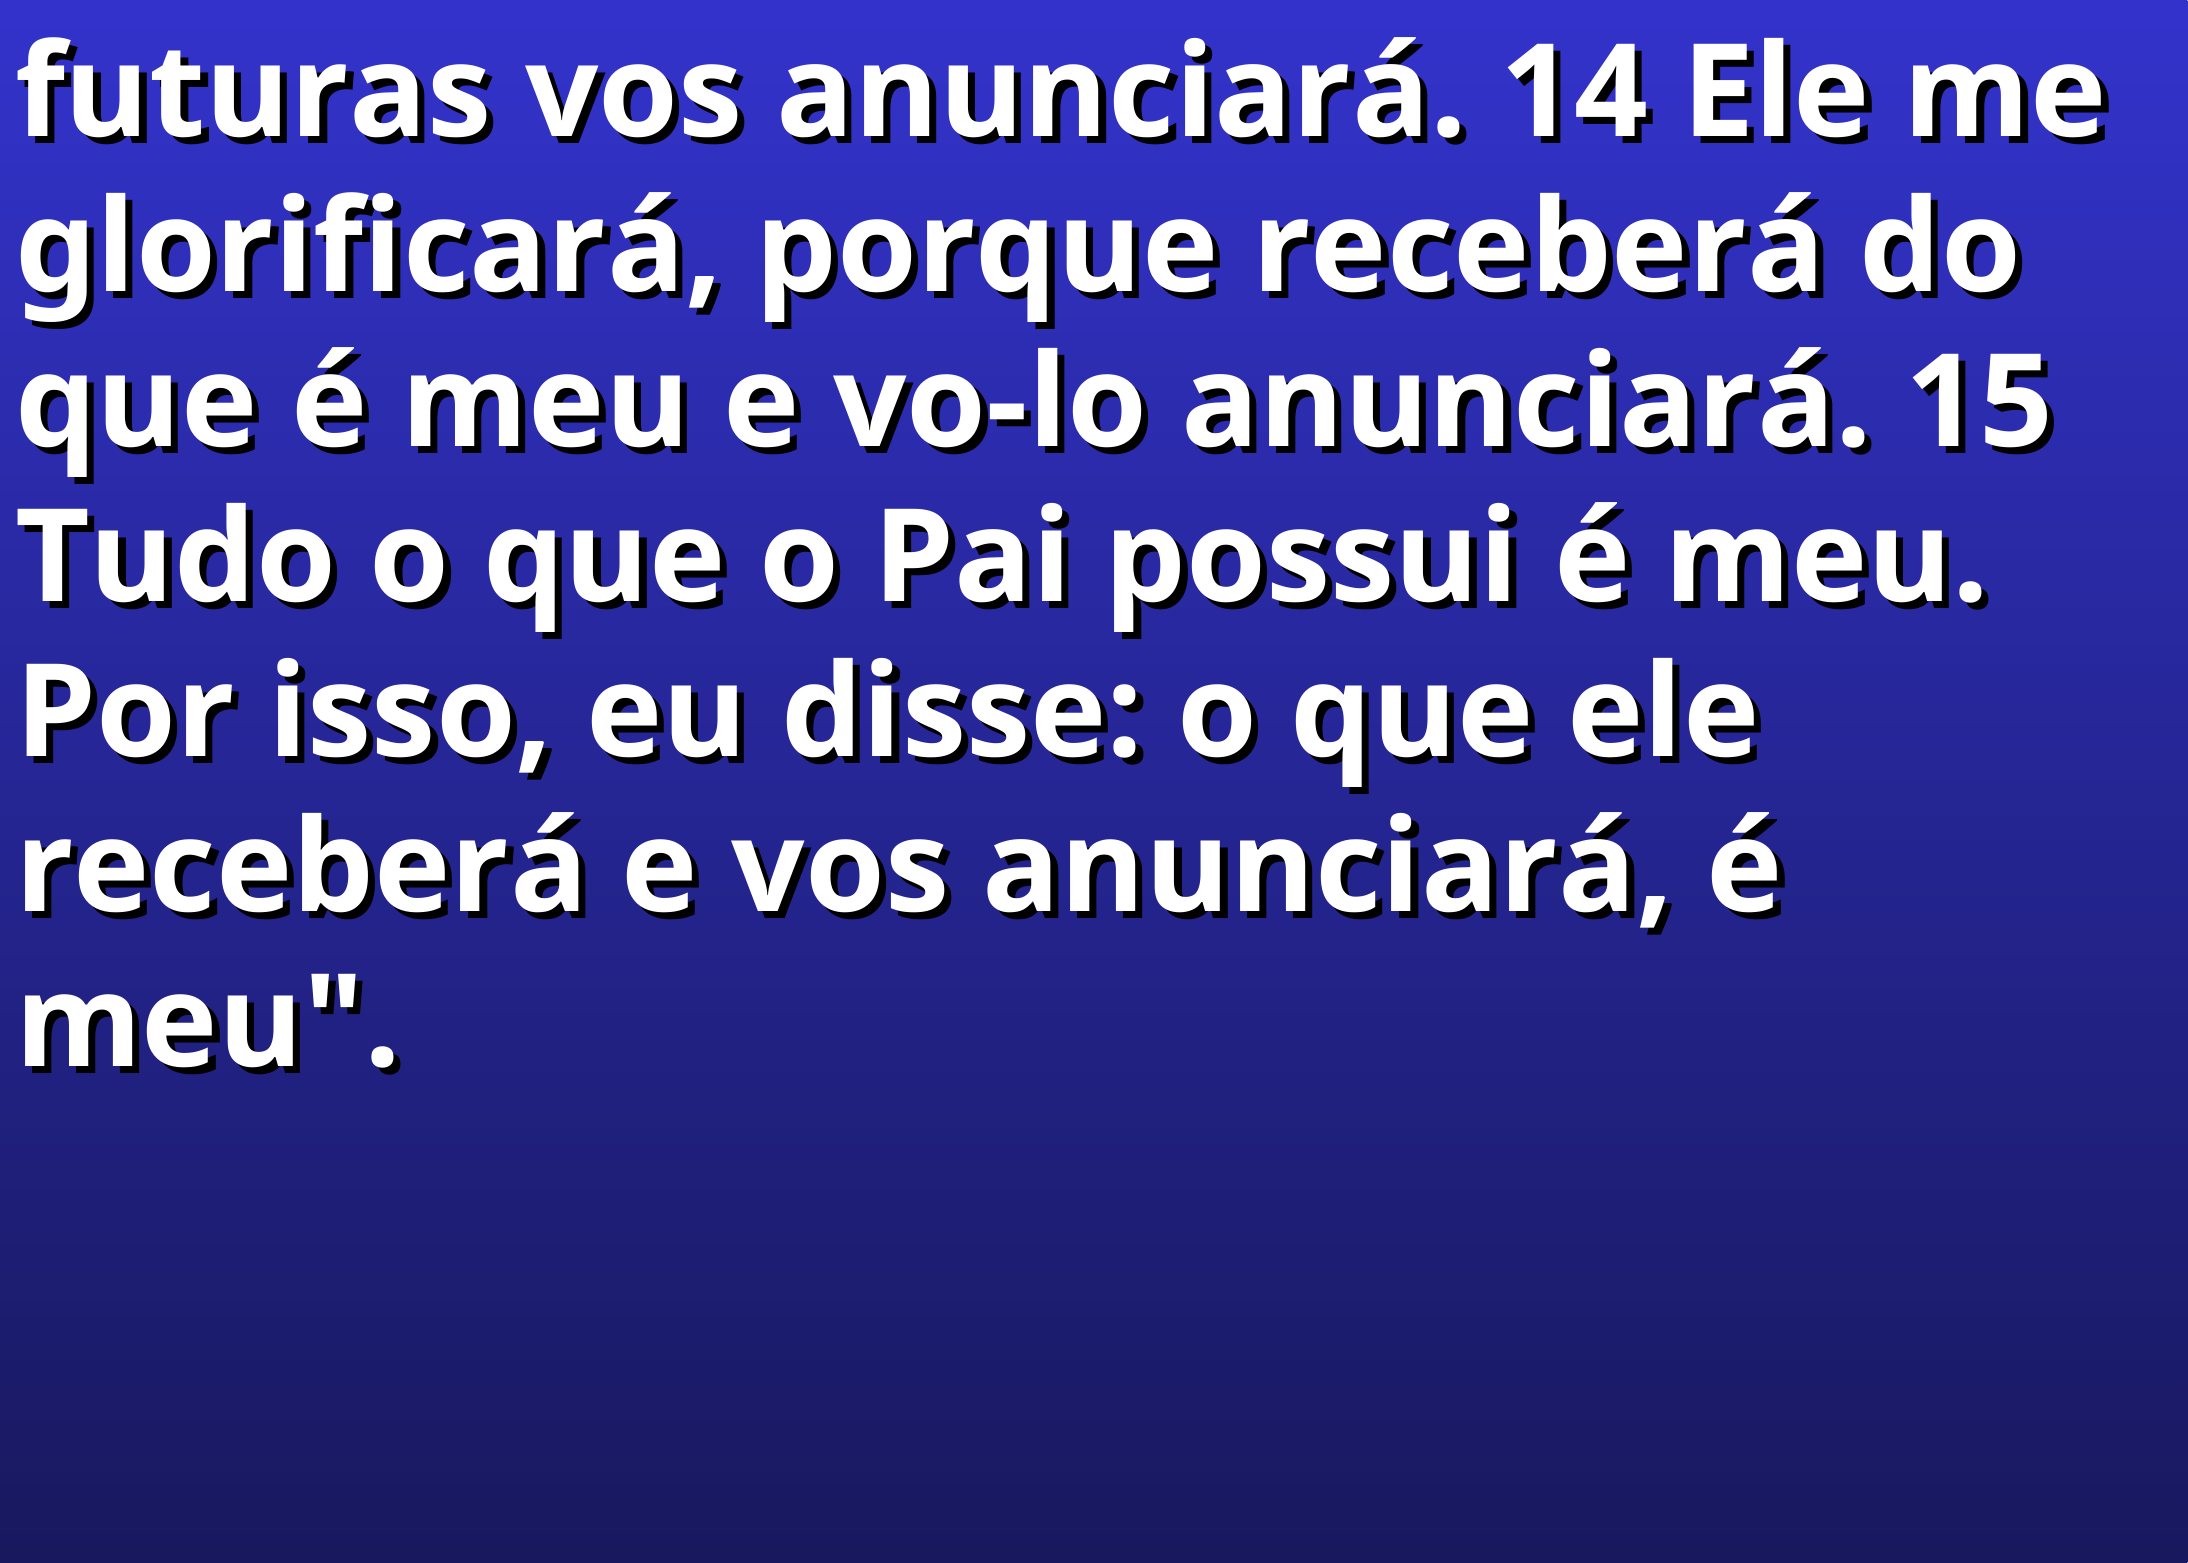

futuras vos anunciará. 14 Ele me glorificará, porque receberá do que é meu e vo-lo anunciará. 15 Tudo o que o Pai possui é meu. Por isso, eu disse: o que ele receberá e vos anunciará, é meu".